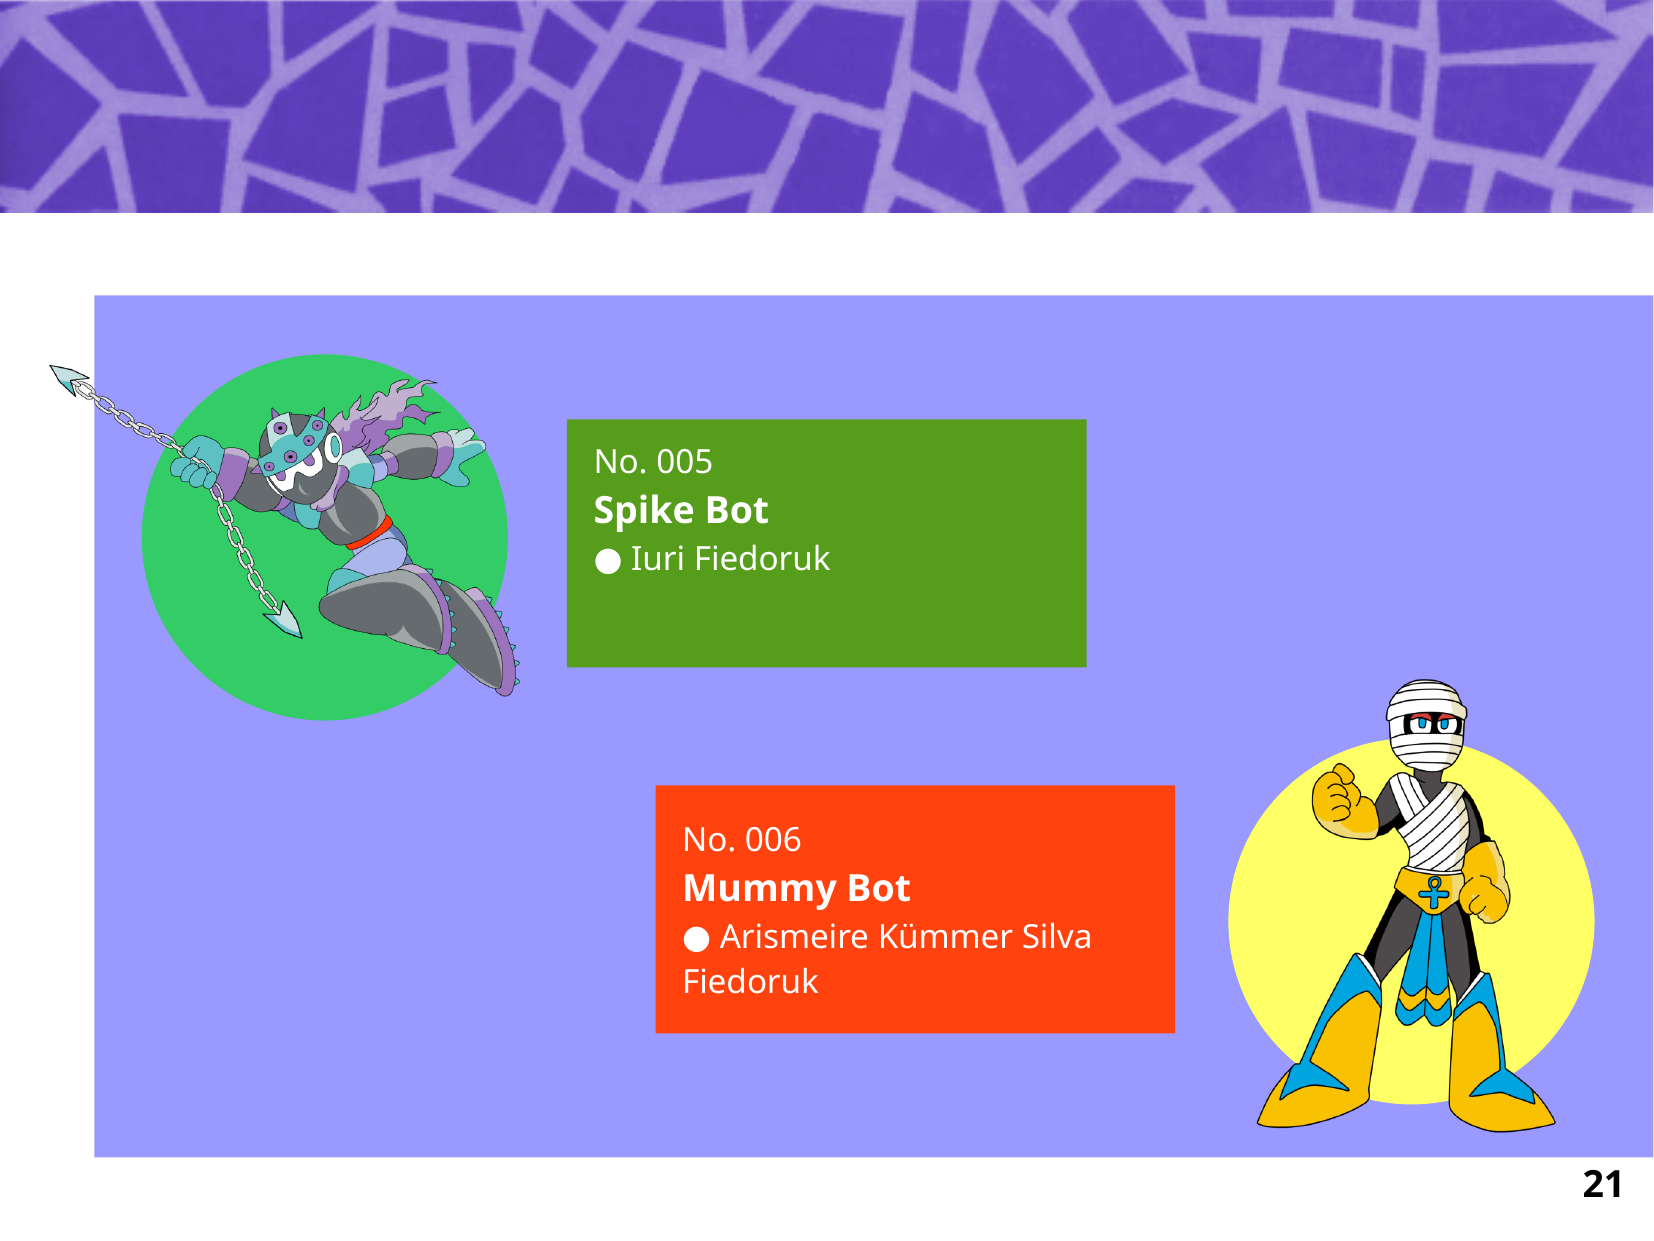

No. 005
Spike Bot
● Iuri Fiedoruk
No. 006
Mummy Bot
● Arismeire Kümmer Silva Fiedoruk
21